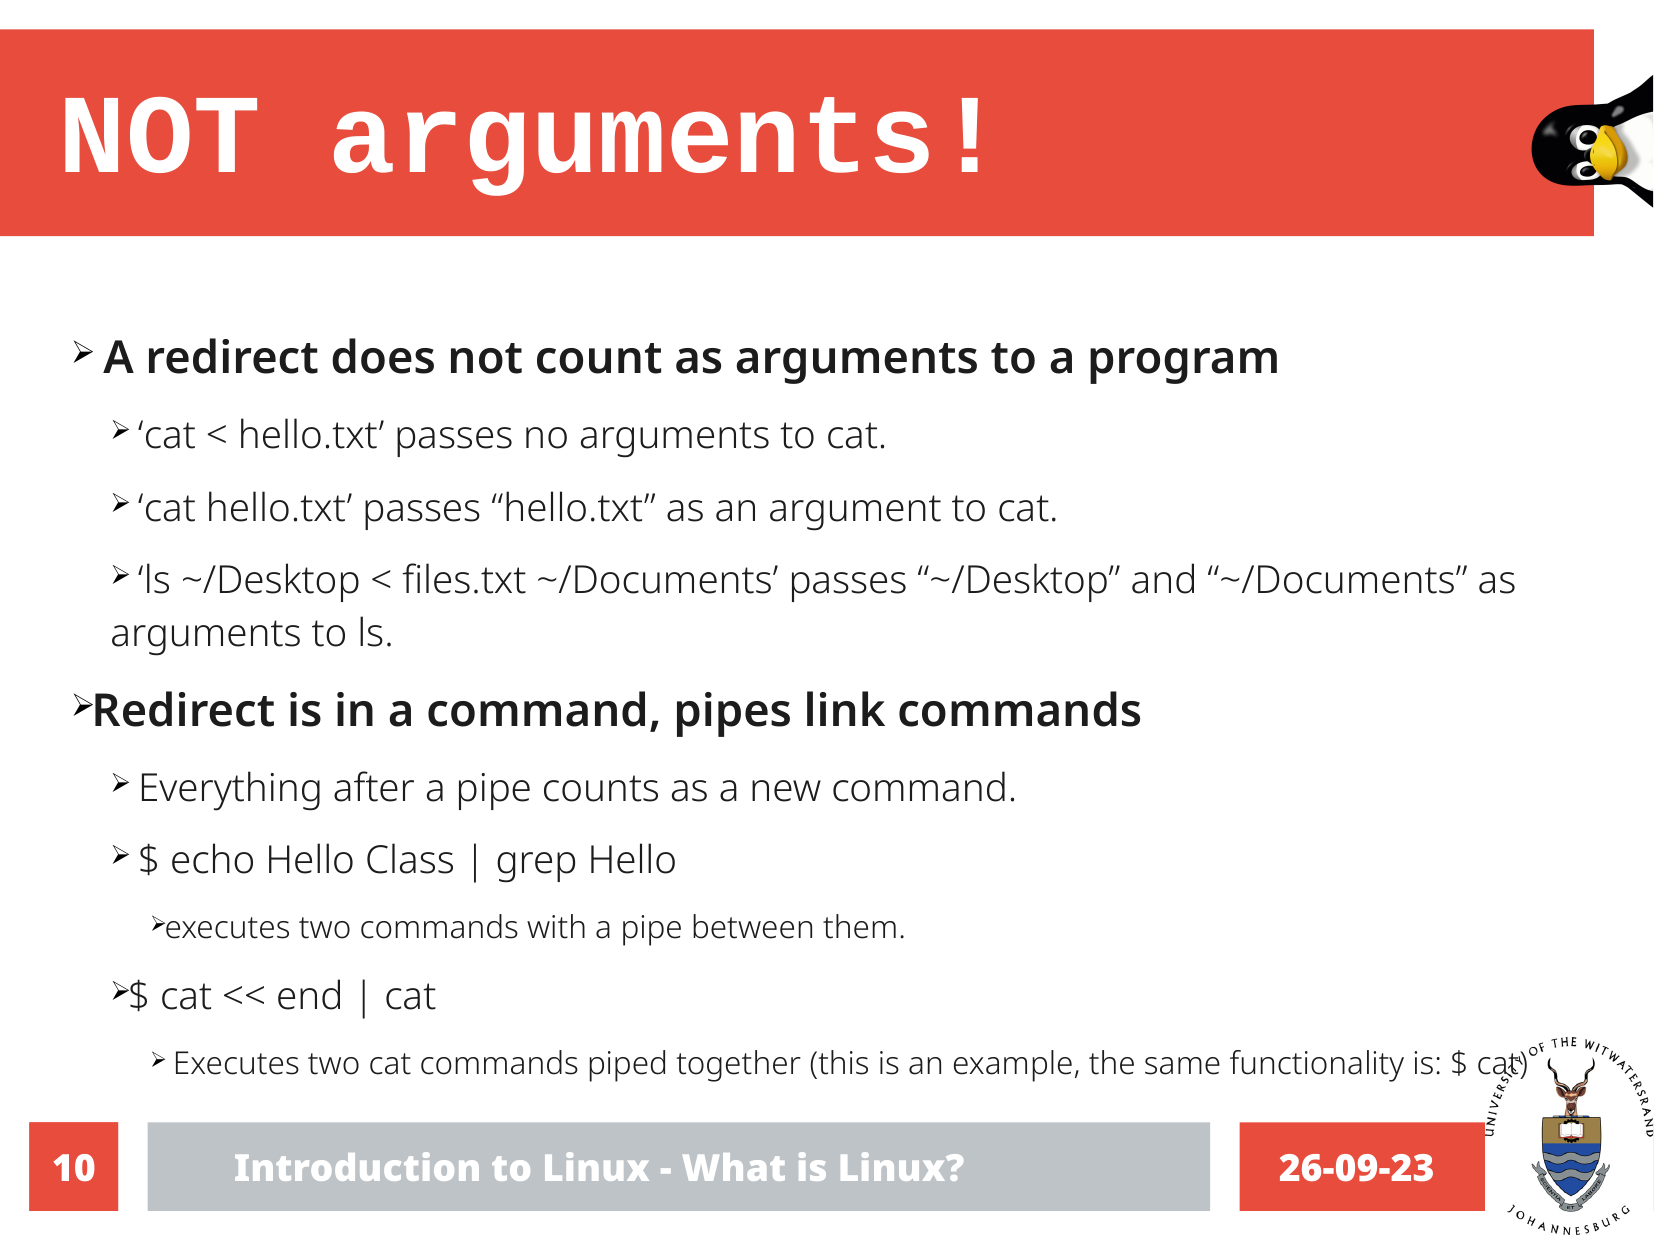

# NOT arguments!
 A redirect does not count as arguments to a program
 ‘cat < hello.txt’ passes no arguments to cat.
 ‘cat hello.txt’ passes “hello.txt” as an argument to cat.
 ‘ls ~/Desktop < files.txt ~/Documents’ passes “~/Desktop” and “~/Documents” as arguments to ls.
Redirect is in a command, pipes link commands
 Everything after a pipe counts as a new command.
 $ echo Hello Class | grep Hello
executes two commands with a pipe between them.
$ cat << end | cat
 Executes two cat commands piped together (this is an example, the same functionality is: $ cat)
10
 Introduction to Linux - What is Linux?